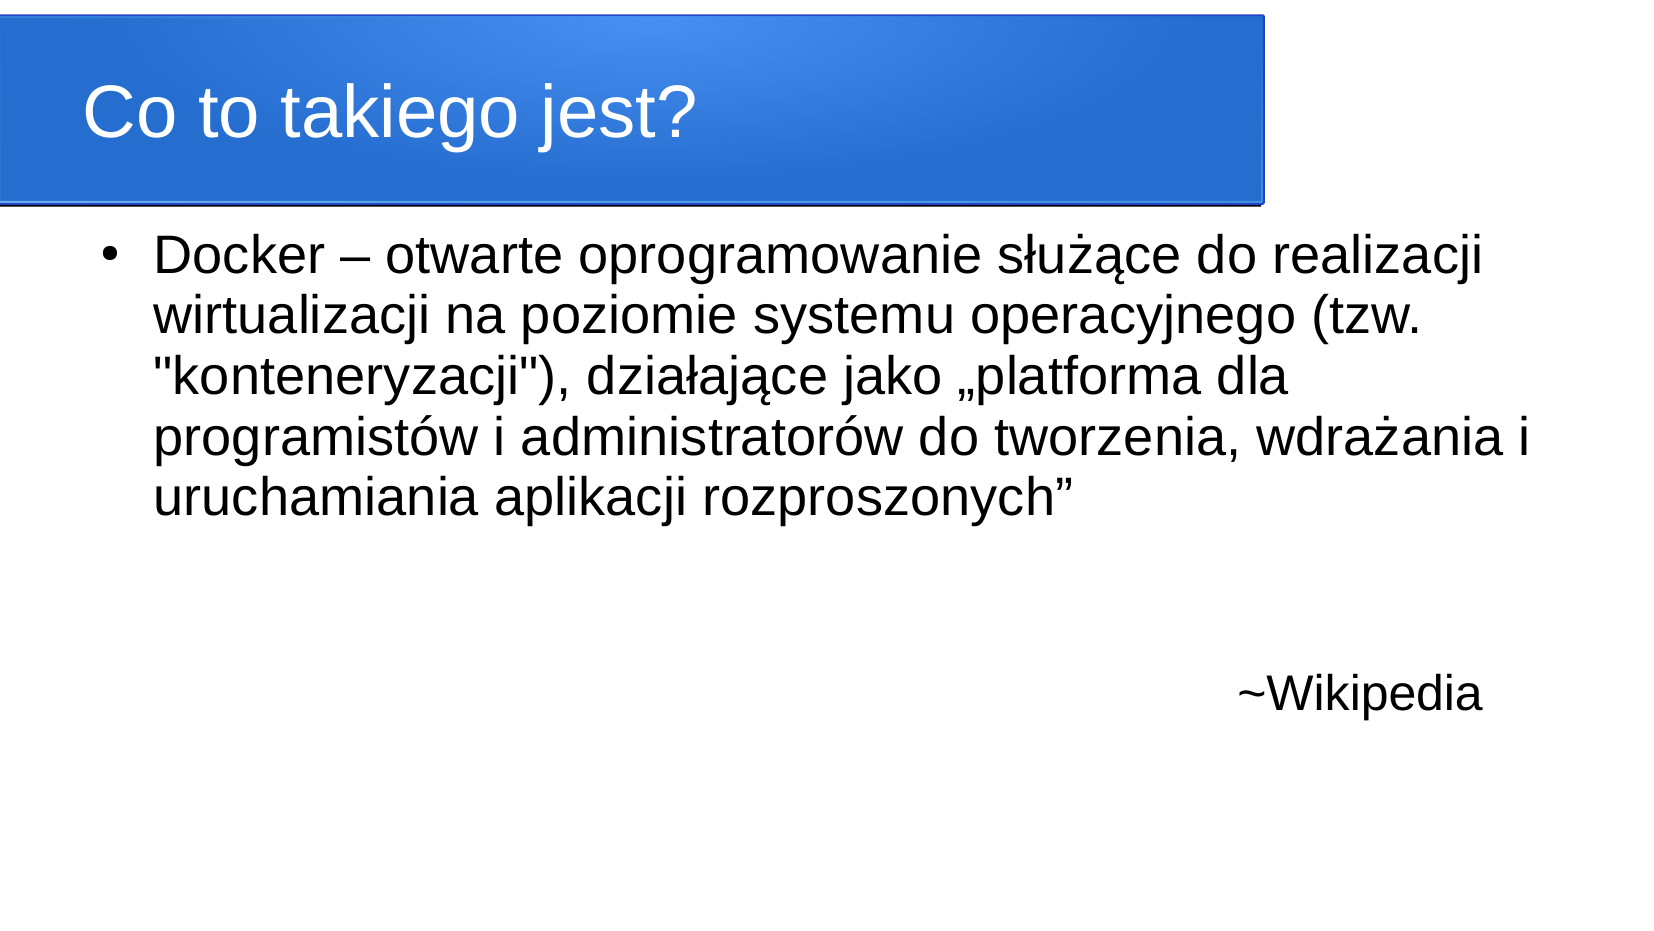

# Co to takiego jest?
Docker – otwarte oprogramowanie służące do realizacji wirtualizacji na poziomie systemu operacyjnego (tzw. "konteneryzacji"), działające jako „platforma dla programistów i administratorów do tworzenia, wdrażania i uruchamiania aplikacji rozproszonych”
							~Wikipedia